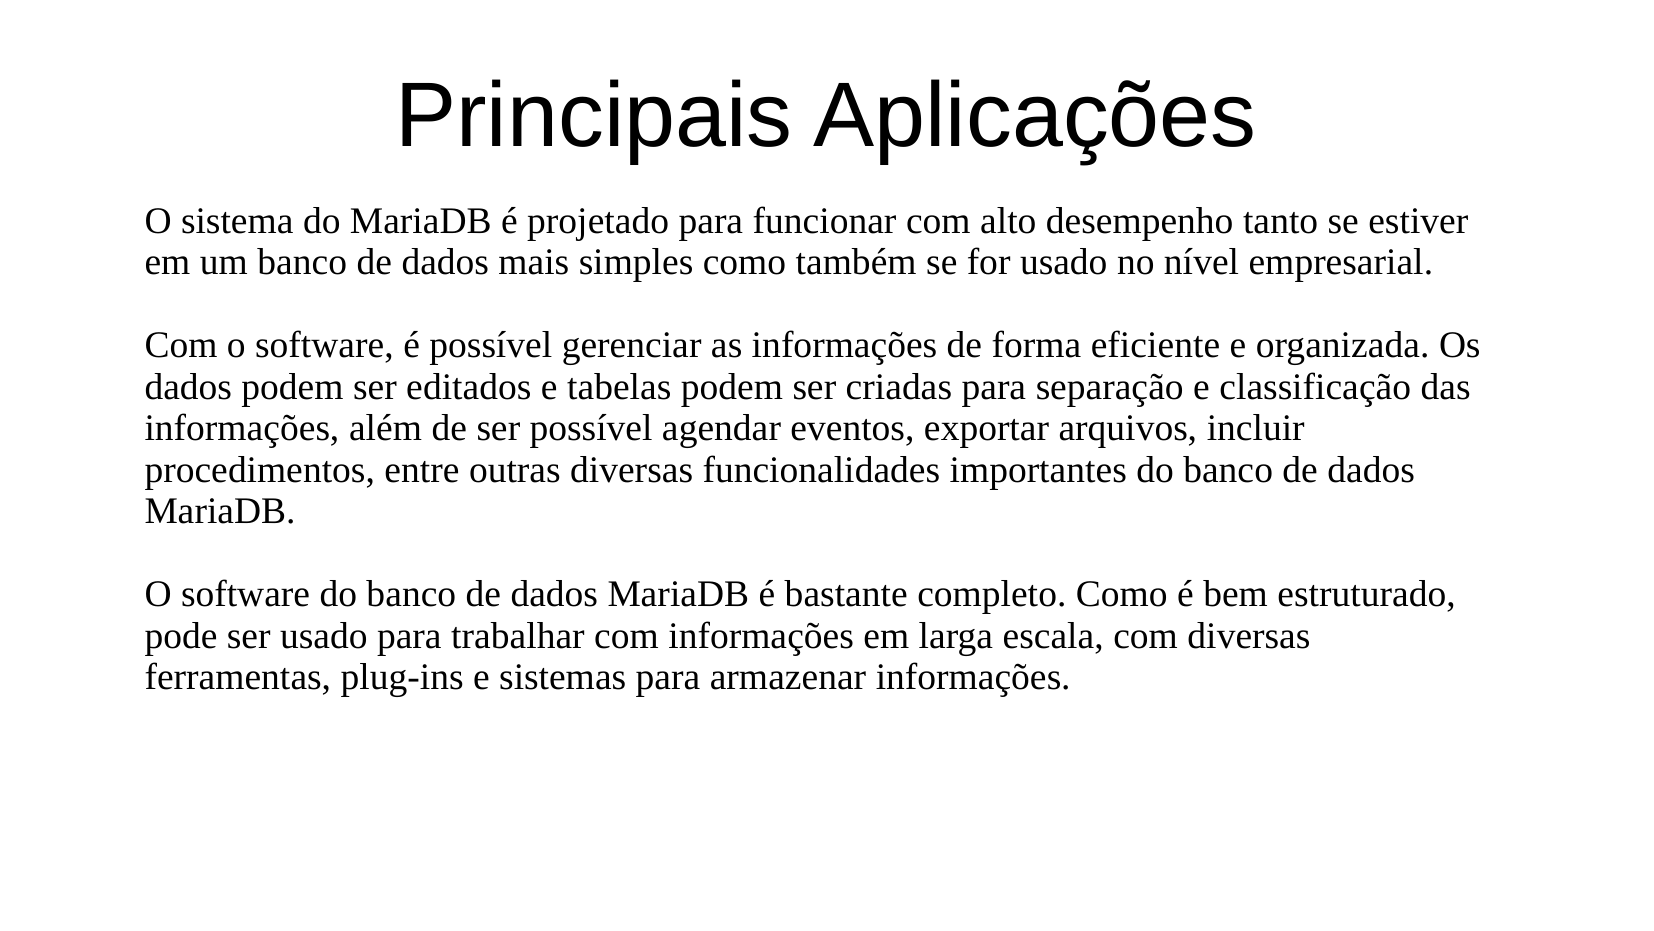

# Principais Aplicações
O sistema do MariaDB é projetado para funcionar com alto desempenho tanto se estiver em um banco de dados mais simples como também se for usado no nível empresarial.
Com o software, é possível gerenciar as informações de forma eficiente e organizada. Os dados podem ser editados e tabelas podem ser criadas para separação e classificação das informações, além de ser possível agendar eventos, exportar arquivos, incluir procedimentos, entre outras diversas funcionalidades importantes do banco de dados MariaDB.
O software do banco de dados MariaDB é bastante completo. Como é bem estruturado, pode ser usado para trabalhar com informações em larga escala, com diversas ferramentas, plug-ins e sistemas para armazenar informações.